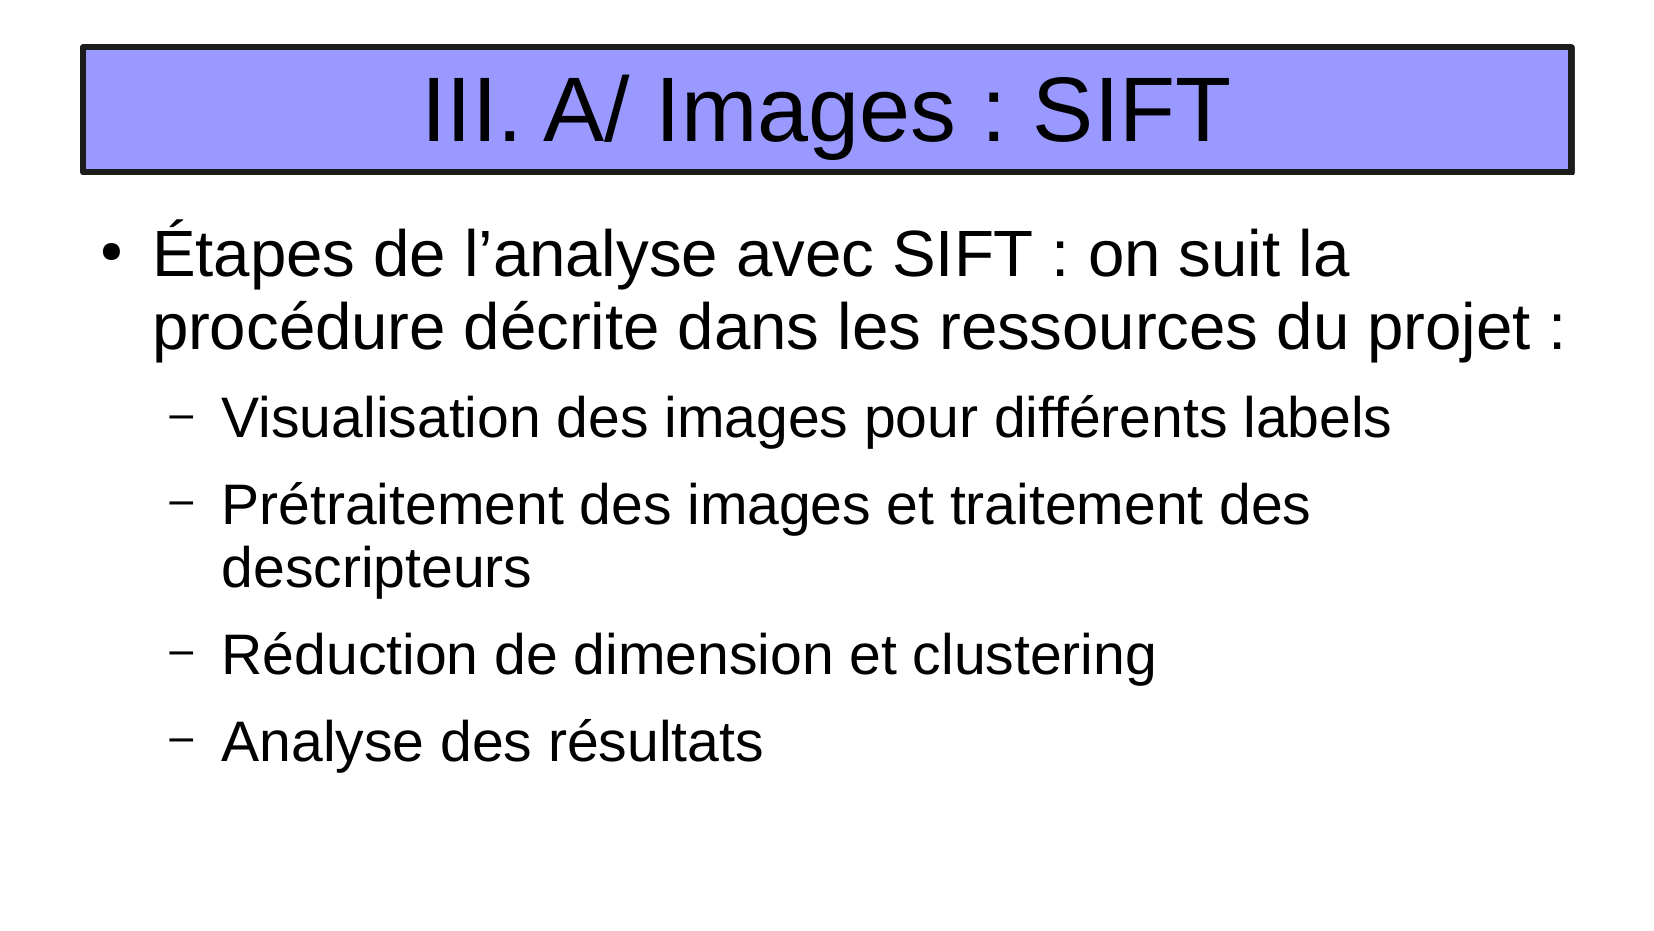

III. A/ Images : SIFT
# Étapes de l’analyse avec SIFT : on suit la procédure décrite dans les ressources du projet :
Visualisation des images pour différents labels
Prétraitement des images et traitement des descripteurs
Réduction de dimension et clustering
Analyse des résultats